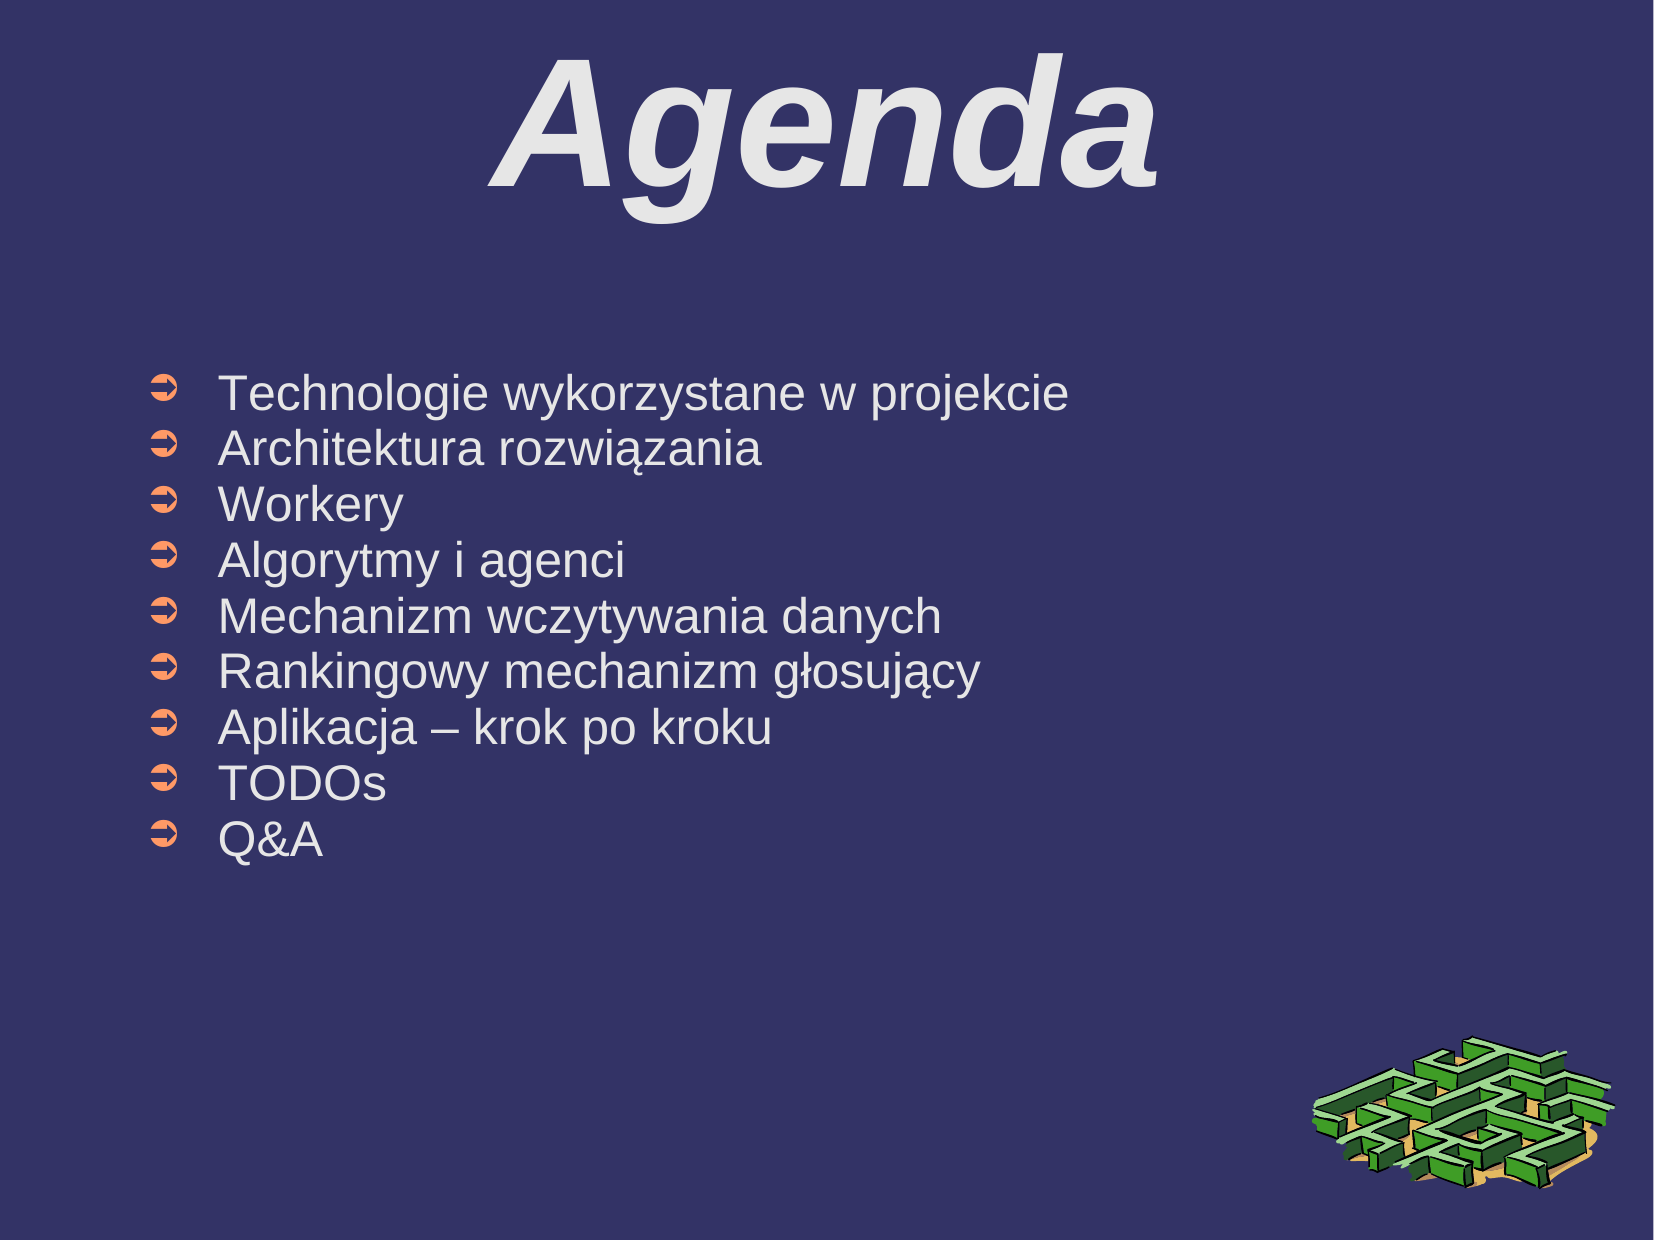

# Agenda
Technologie wykorzystane w projekcie
Architektura rozwiązania
Workery
Algorytmy i agenci
Mechanizm wczytywania danych
Rankingowy mechanizm głosujący
Aplikacja – krok po kroku
TODOs
Q&A